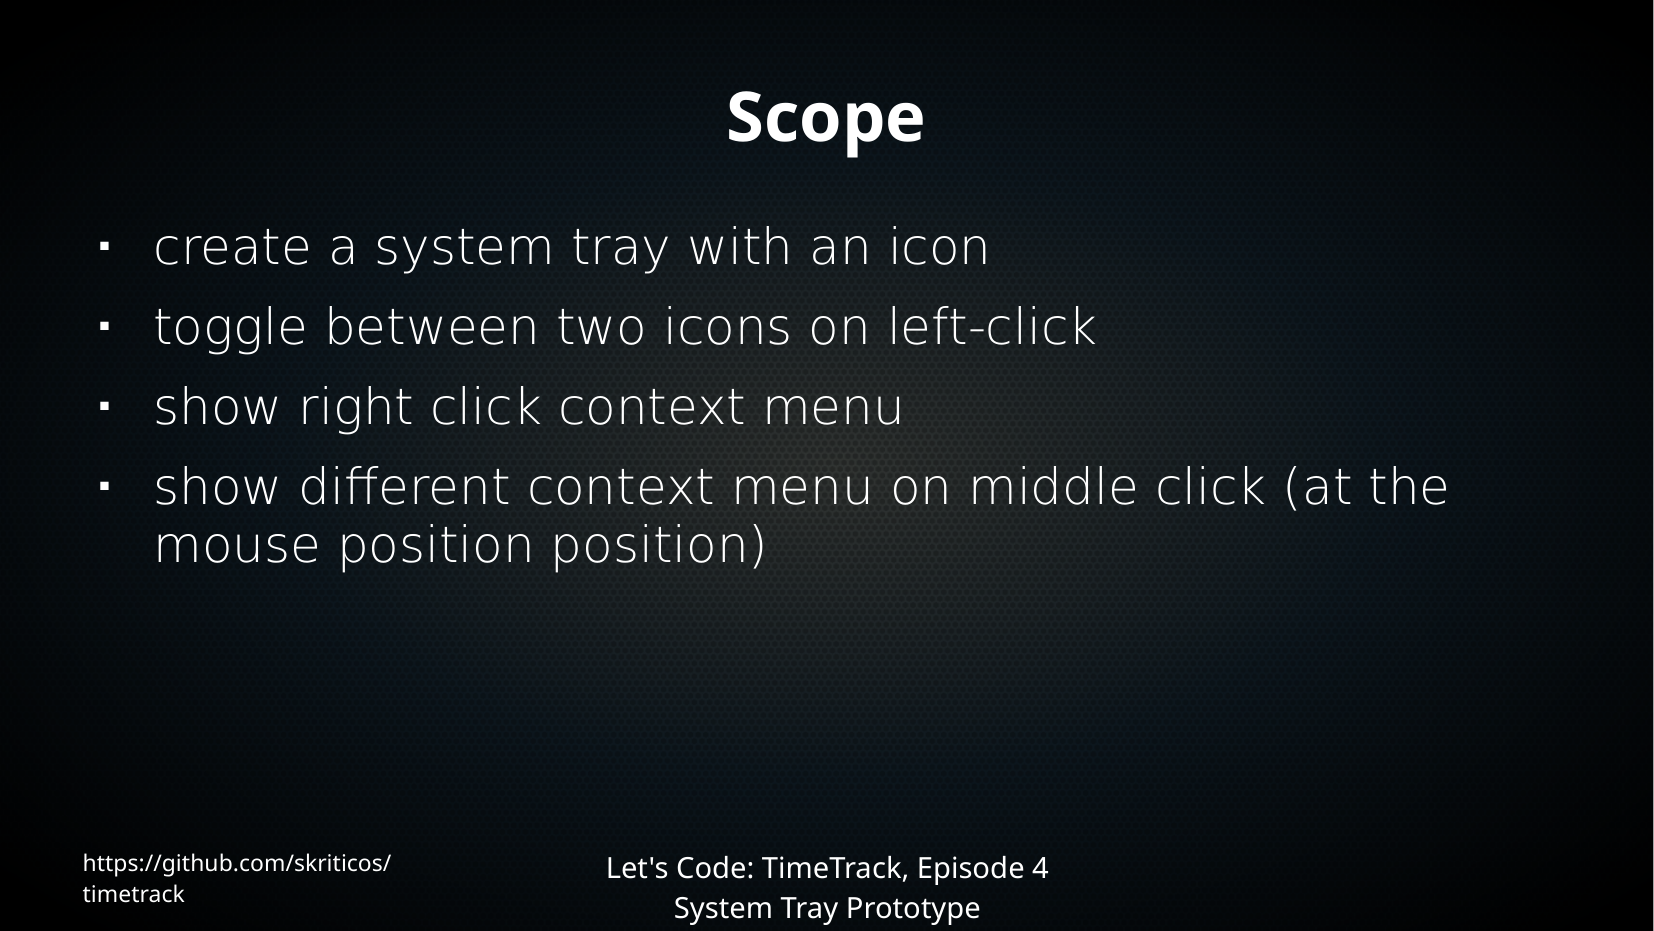

# Scope
create a system tray with an icon
toggle between two icons on left-click
show right click context menu
show different context menu on middle click (at the mouse position position)